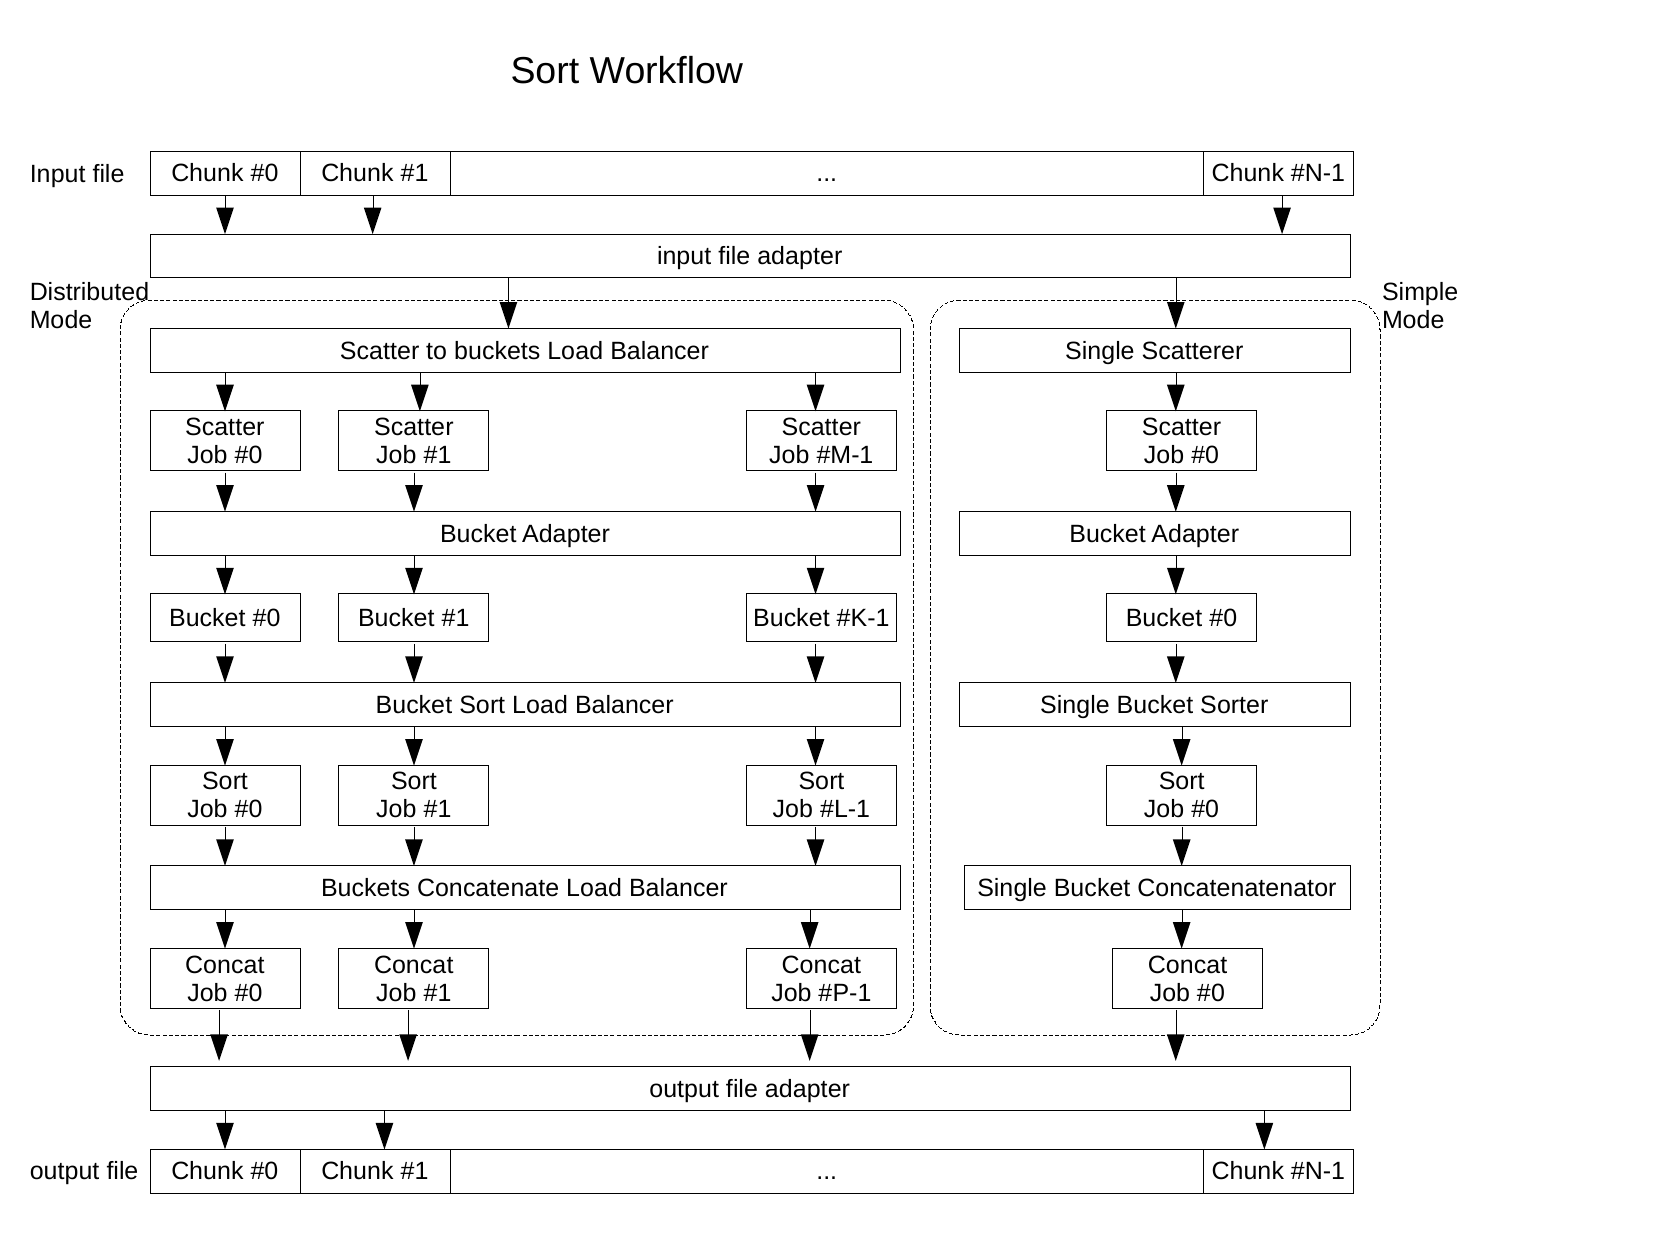

Sort Workflow
Chunk #0
Chunk #1
...
Chunk #N-1
Input file
input file adapter
Distributed
Mode
Simple
Mode
Scatter to buckets Load Balancer
Single Scatterer
Scatter
Job #0
Scatter
Job #1
Scatter
Job #M-1
Scatter
Job #0
Bucket Adapter
Bucket Adapter
Bucket #0
Bucket #1
Bucket #K-1
Bucket #0
Bucket Sort Load Balancer
Single Bucket Sorter
Sort
Job #0
Sort
Job #1
Sort
Job #L-1
Sort
Job #0
Buckets Concatenate Load Balancer
Single Bucket Concatenatenator
Concat
Job #0
Concat
Job #1
Concat
Job #P-1
Concat
Job #0
output file adapter
Chunk #0
Chunk #1
...
Chunk #N-1
output file